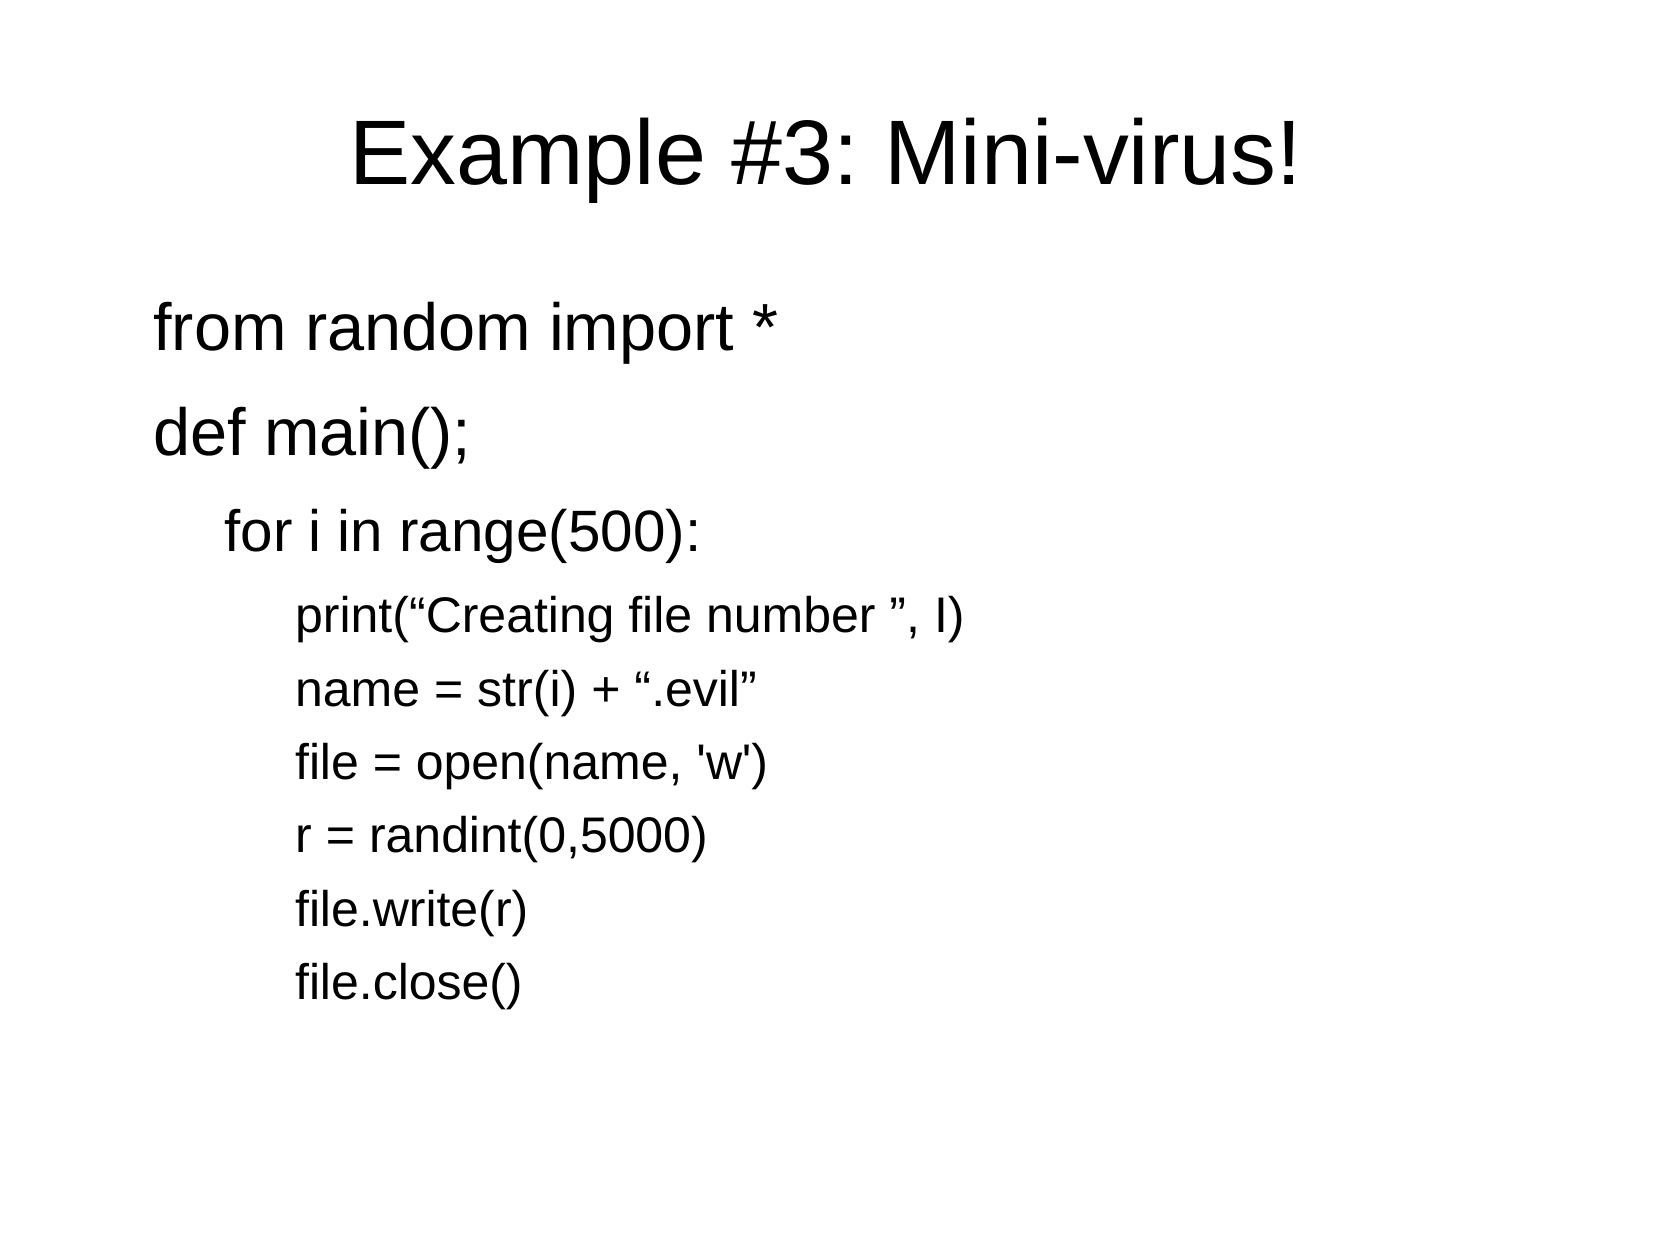

# Example #3: Mini-virus!
from random import *
def main();
for i in range(500):
print(“Creating file number ”, I)
name = str(i) + “.evil”
file = open(name, 'w')
r = randint(0,5000)
file.write(r)
file.close()